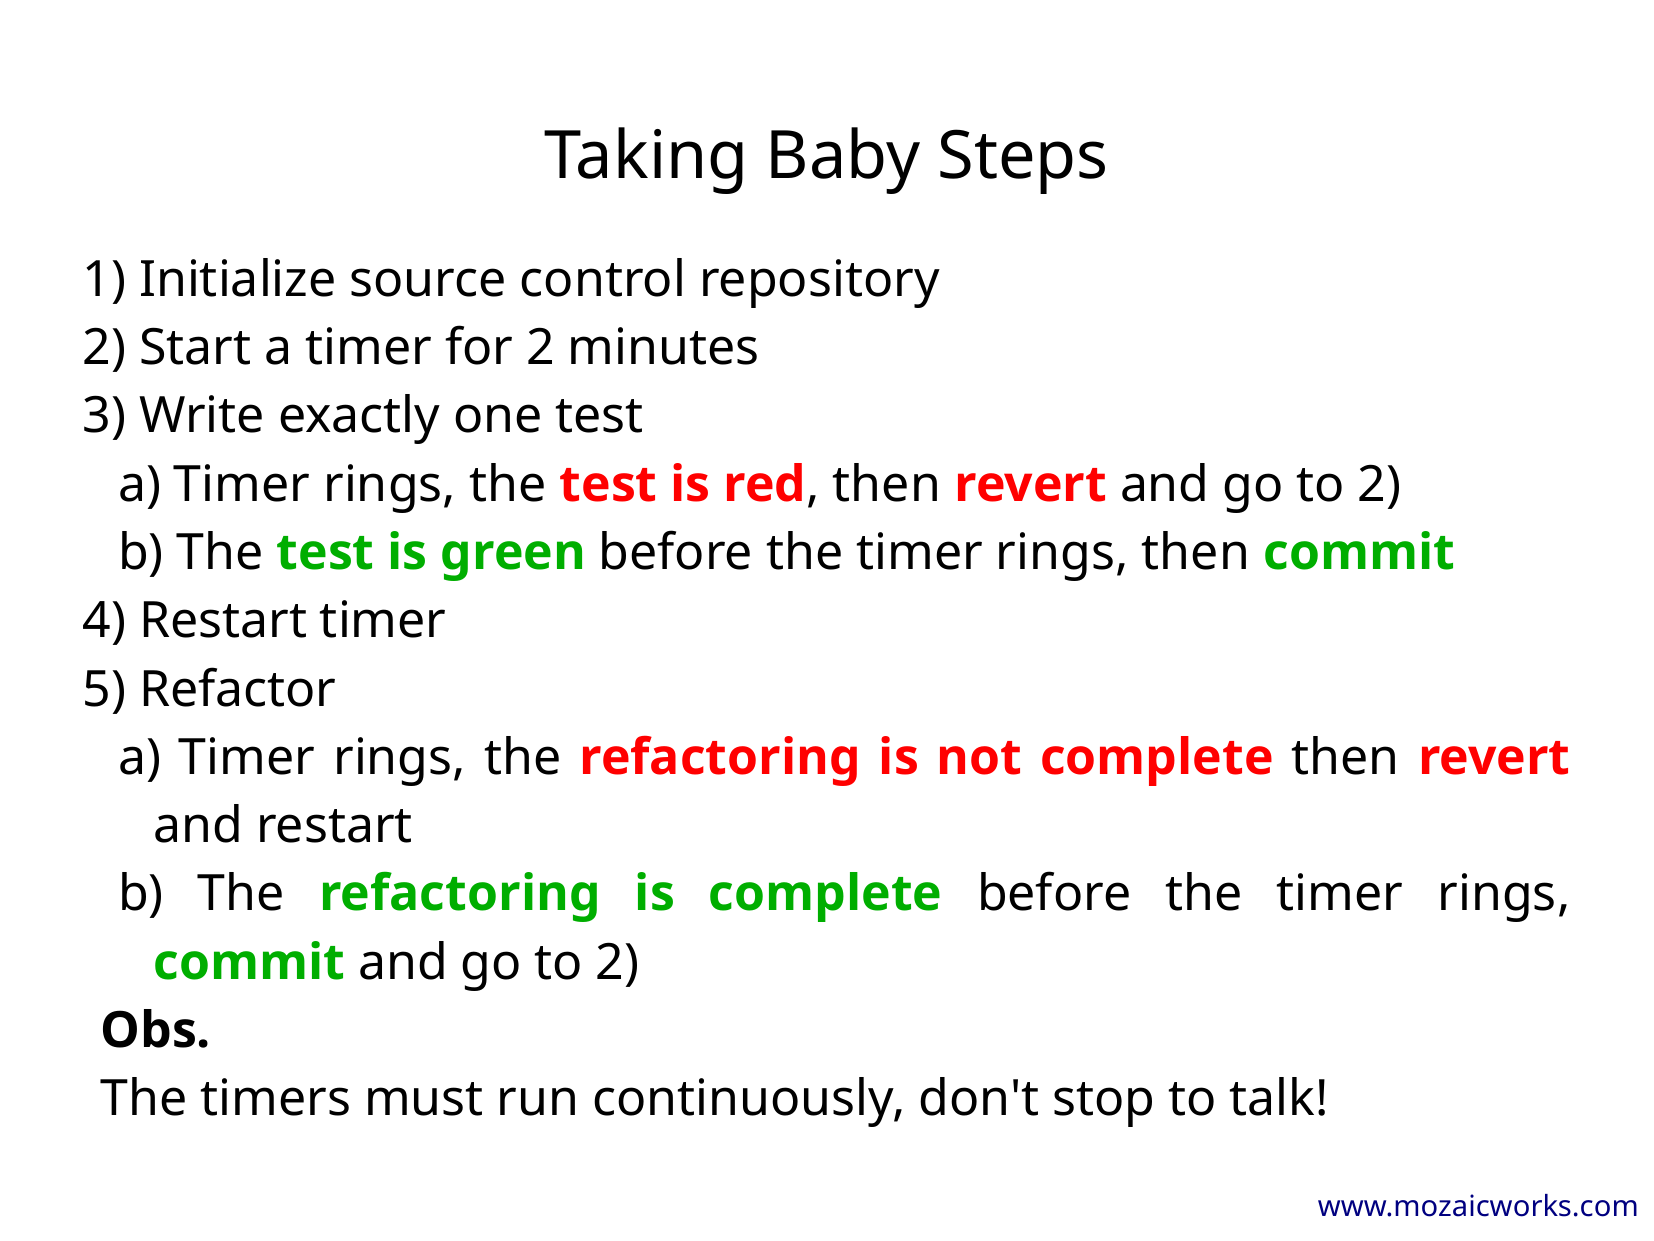

# Taking Baby Steps
 Initialize source control repository
 Start a timer for 2 minutes
 Write exactly one test
 Timer rings, the test is red, then revert and go to 2)
 The test is green before the timer rings, then commit
 Restart timer
 Refactor
 Timer rings, the refactoring is not complete then revert and restart
 The refactoring is complete before the timer rings, commit and go to 2)
Obs.
The timers must run continuously, don't stop to talk!
www.mozaicworks.com